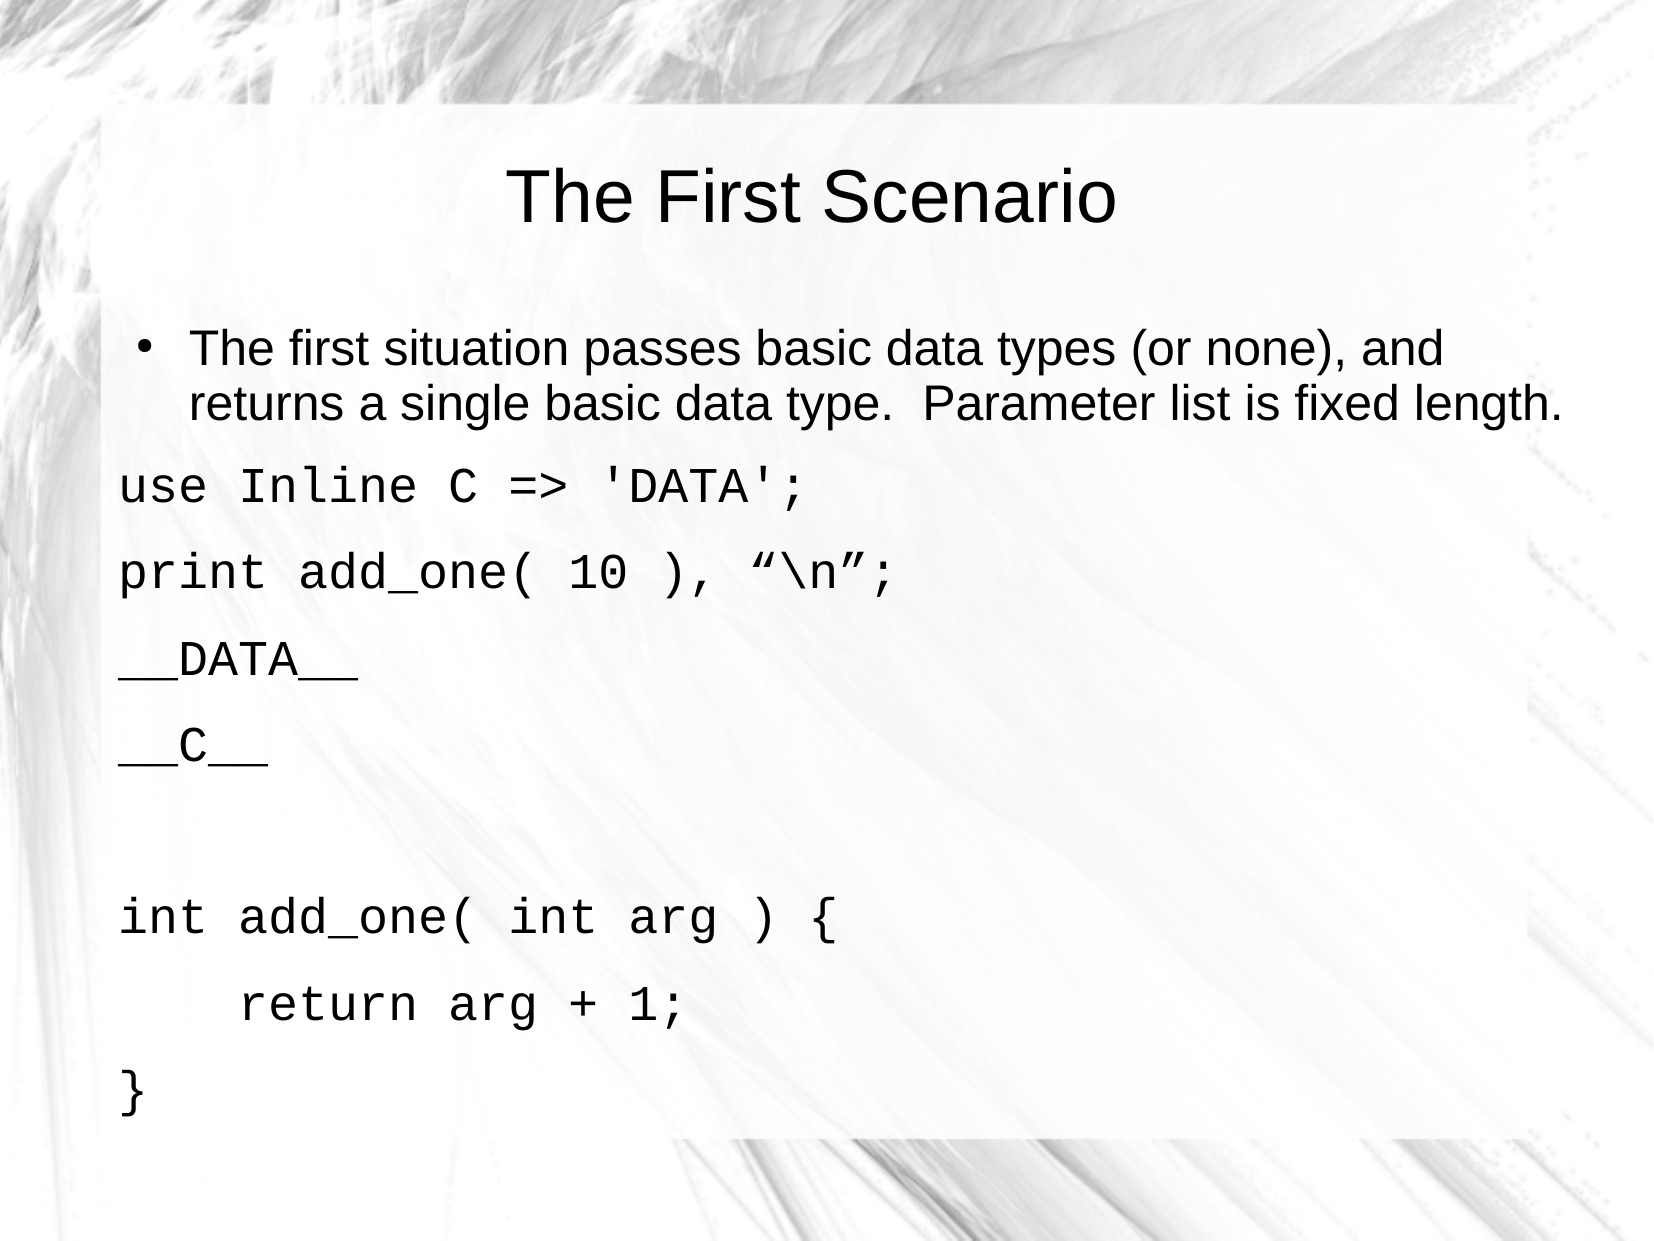

# The First Scenario
The first situation passes basic data types (or none), and returns a single basic data type. Parameter list is fixed length.
use Inline C => 'DATA';
print add_one( 10 ), “\n”;
__DATA__
__C__
int add_one( int arg ) {
 return arg + 1;
}